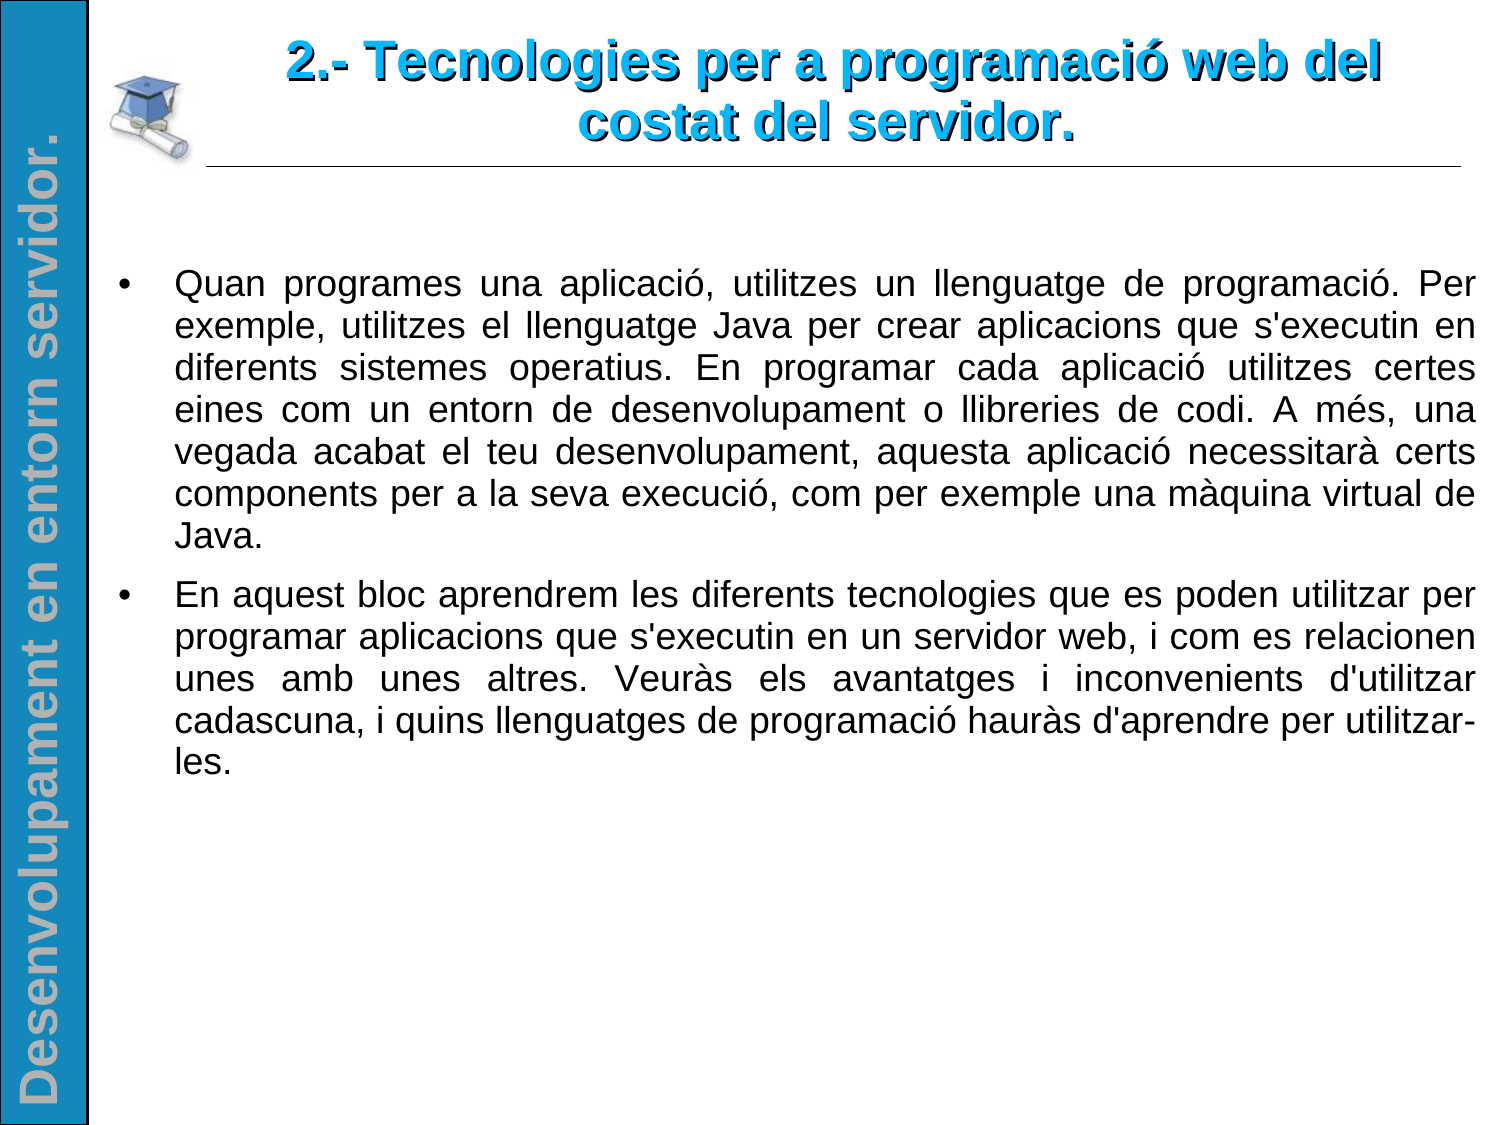

# 2.- Tecnologies per a programació web del costat del servidor.
Quan programes una aplicació, utilitzes un llenguatge de programació. Per exemple, utilitzes el llenguatge Java per crear aplicacions que s'executin en diferents sistemes operatius. En programar cada aplicació utilitzes certes eines com un entorn de desenvolupament o llibreries de codi. A més, una vegada acabat el teu desenvolupament, aquesta aplicació necessitarà certs components per a la seva execució, com per exemple una màquina virtual de Java.
En aquest bloc aprendrem les diferents tecnologies que es poden utilitzar per programar aplicacions que s'executin en un servidor web, i com es relacionen unes amb unes altres. Veuràs els avantatges i inconvenients d'utilitzar cadascuna, i quins llenguatges de programació hauràs d'aprendre per utilitzar-les.